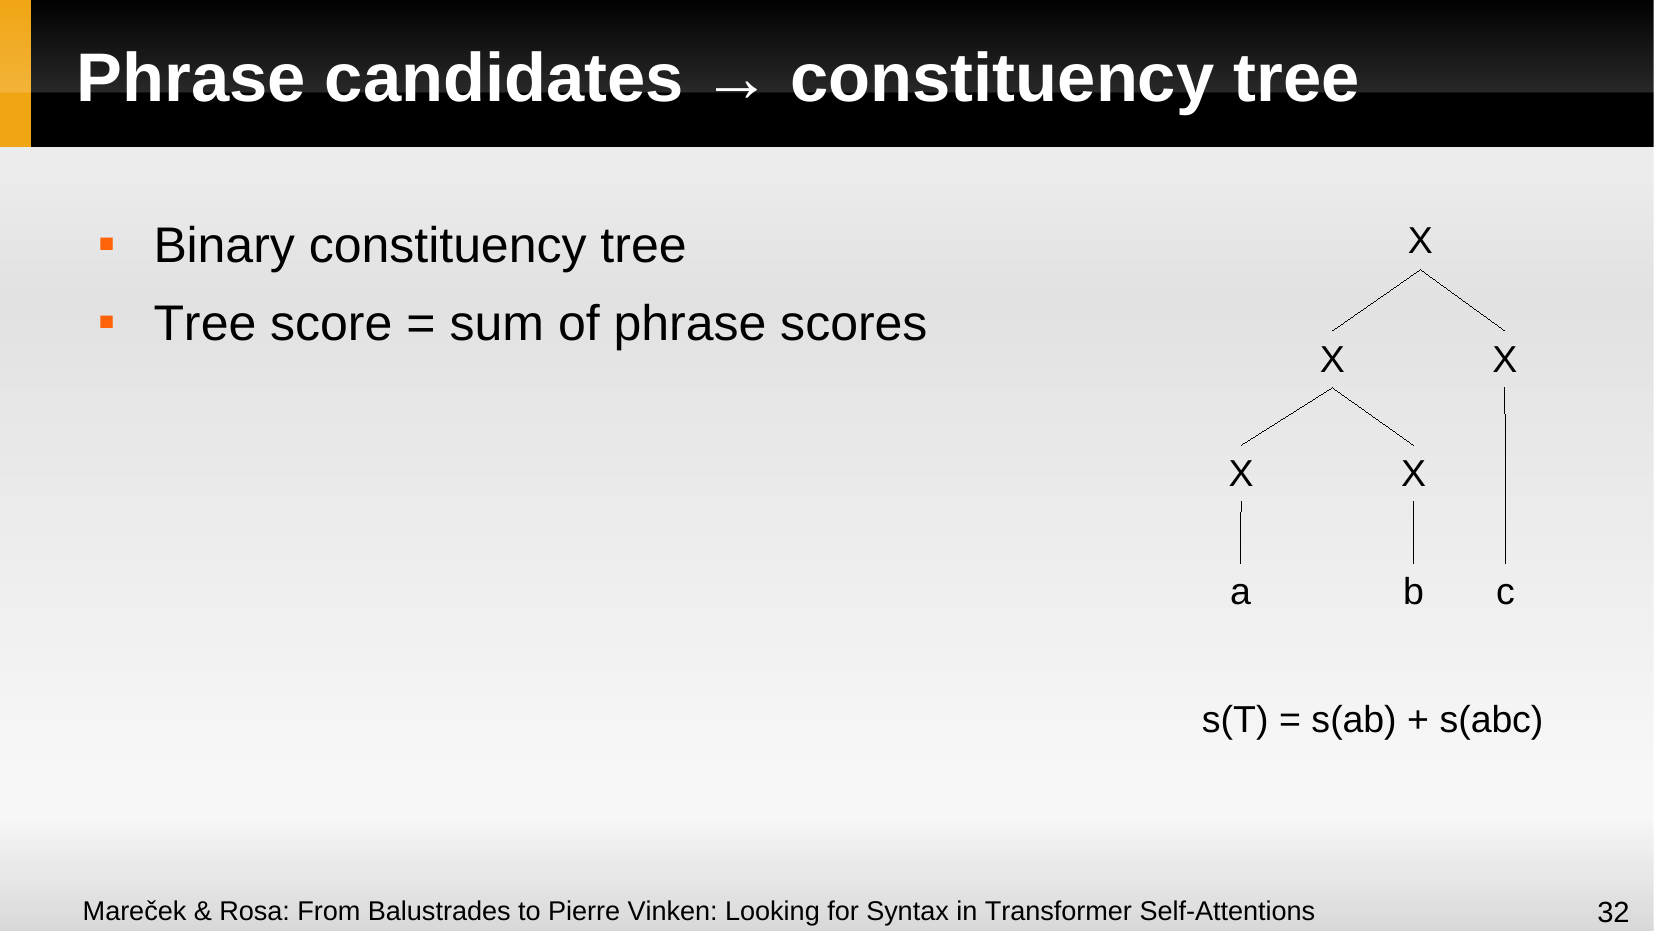

# Phrase candidates → constituency tree
X
Binary constituency tree
Tree score = sum of phrase scores
X
X
X
X
a
b
c
s(T) = s(ab) + s(abc)
Mareček & Rosa: From Balustrades to Pierre Vinken: Looking for Syntax in Transformer Self-Attentions
32